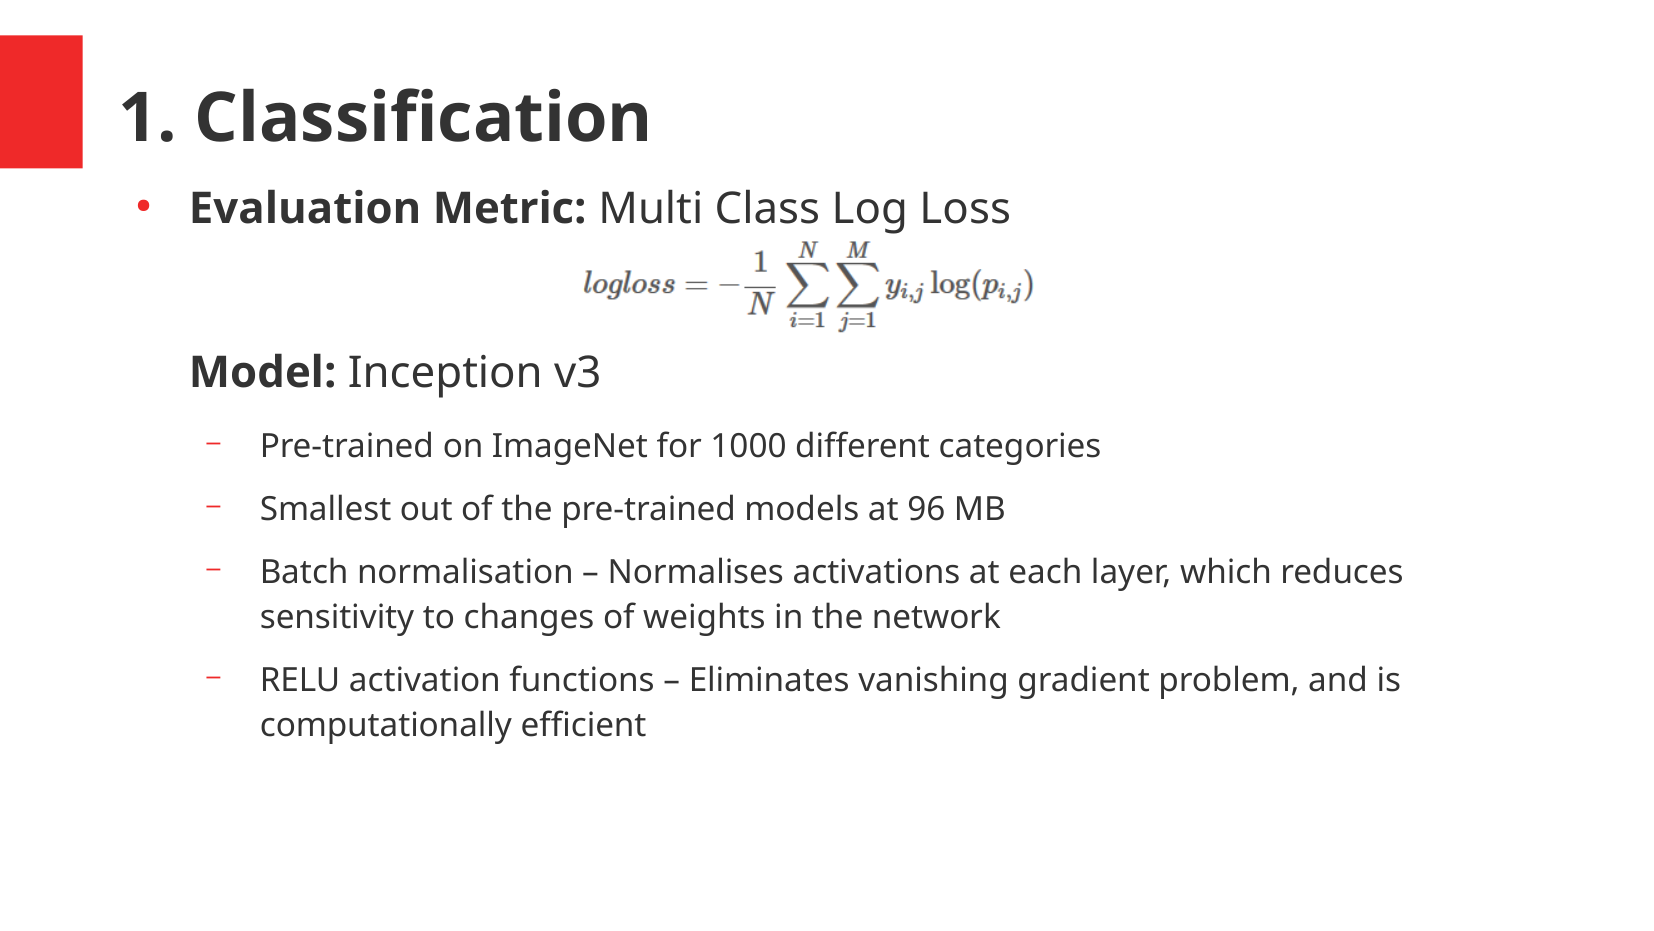

# 1. Classification
Evaluation Metric: Multi Class Log Loss
Model: Inception v3
Pre-trained on ImageNet for 1000 different categories
Smallest out of the pre-trained models at 96 MB
Batch normalisation – Normalises activations at each layer, which reduces sensitivity to changes of weights in the network
RELU activation functions – Eliminates vanishing gradient problem, and is computationally efficient